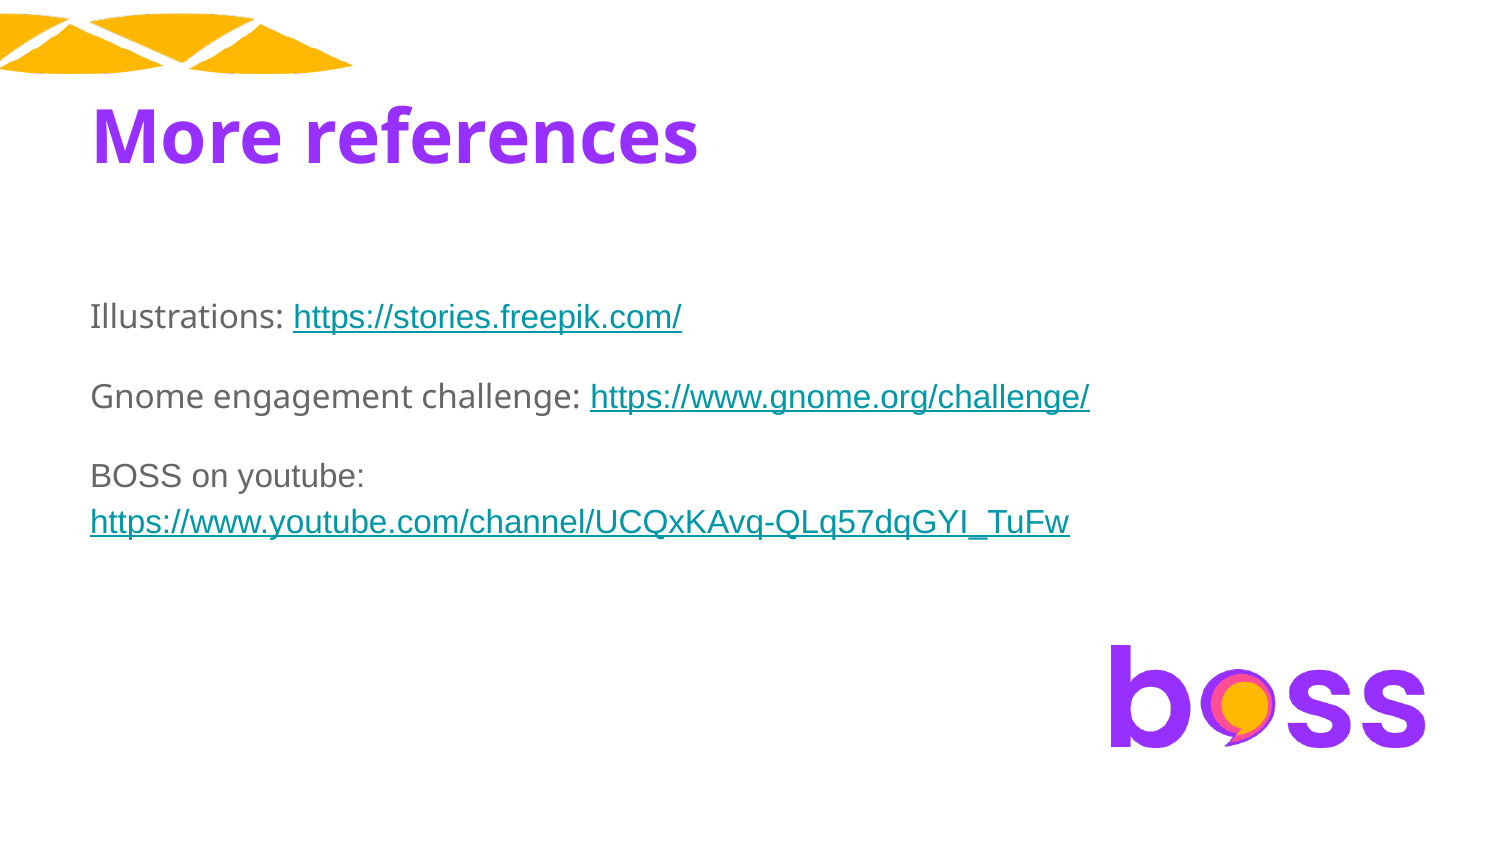

# More references
Illustrations: https://stories.freepik.com/
Gnome engagement challenge: https://www.gnome.org/challenge/
BOSS on youtube: https://www.youtube.com/channel/UCQxKAvq-QLq57dqGYI_TuFw